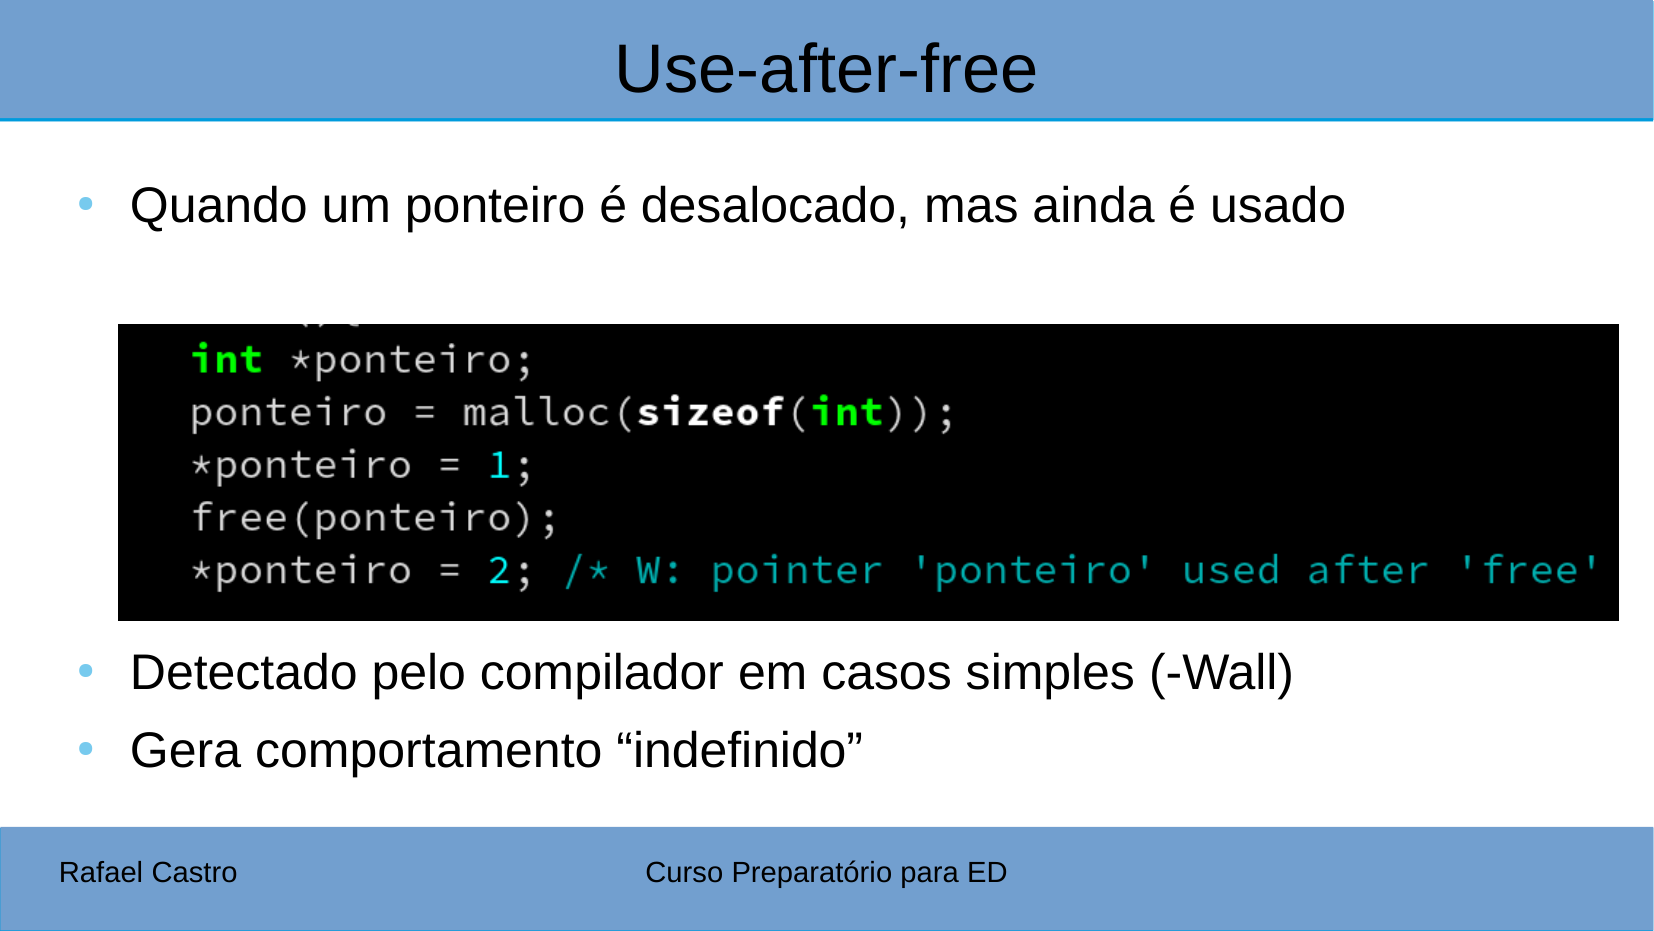

# Use-after-free
Quando um ponteiro é desalocado, mas ainda é usado
Detectado pelo compilador em casos simples (-Wall)
Gera comportamento “indefinido”
Curso Preparatório para ED